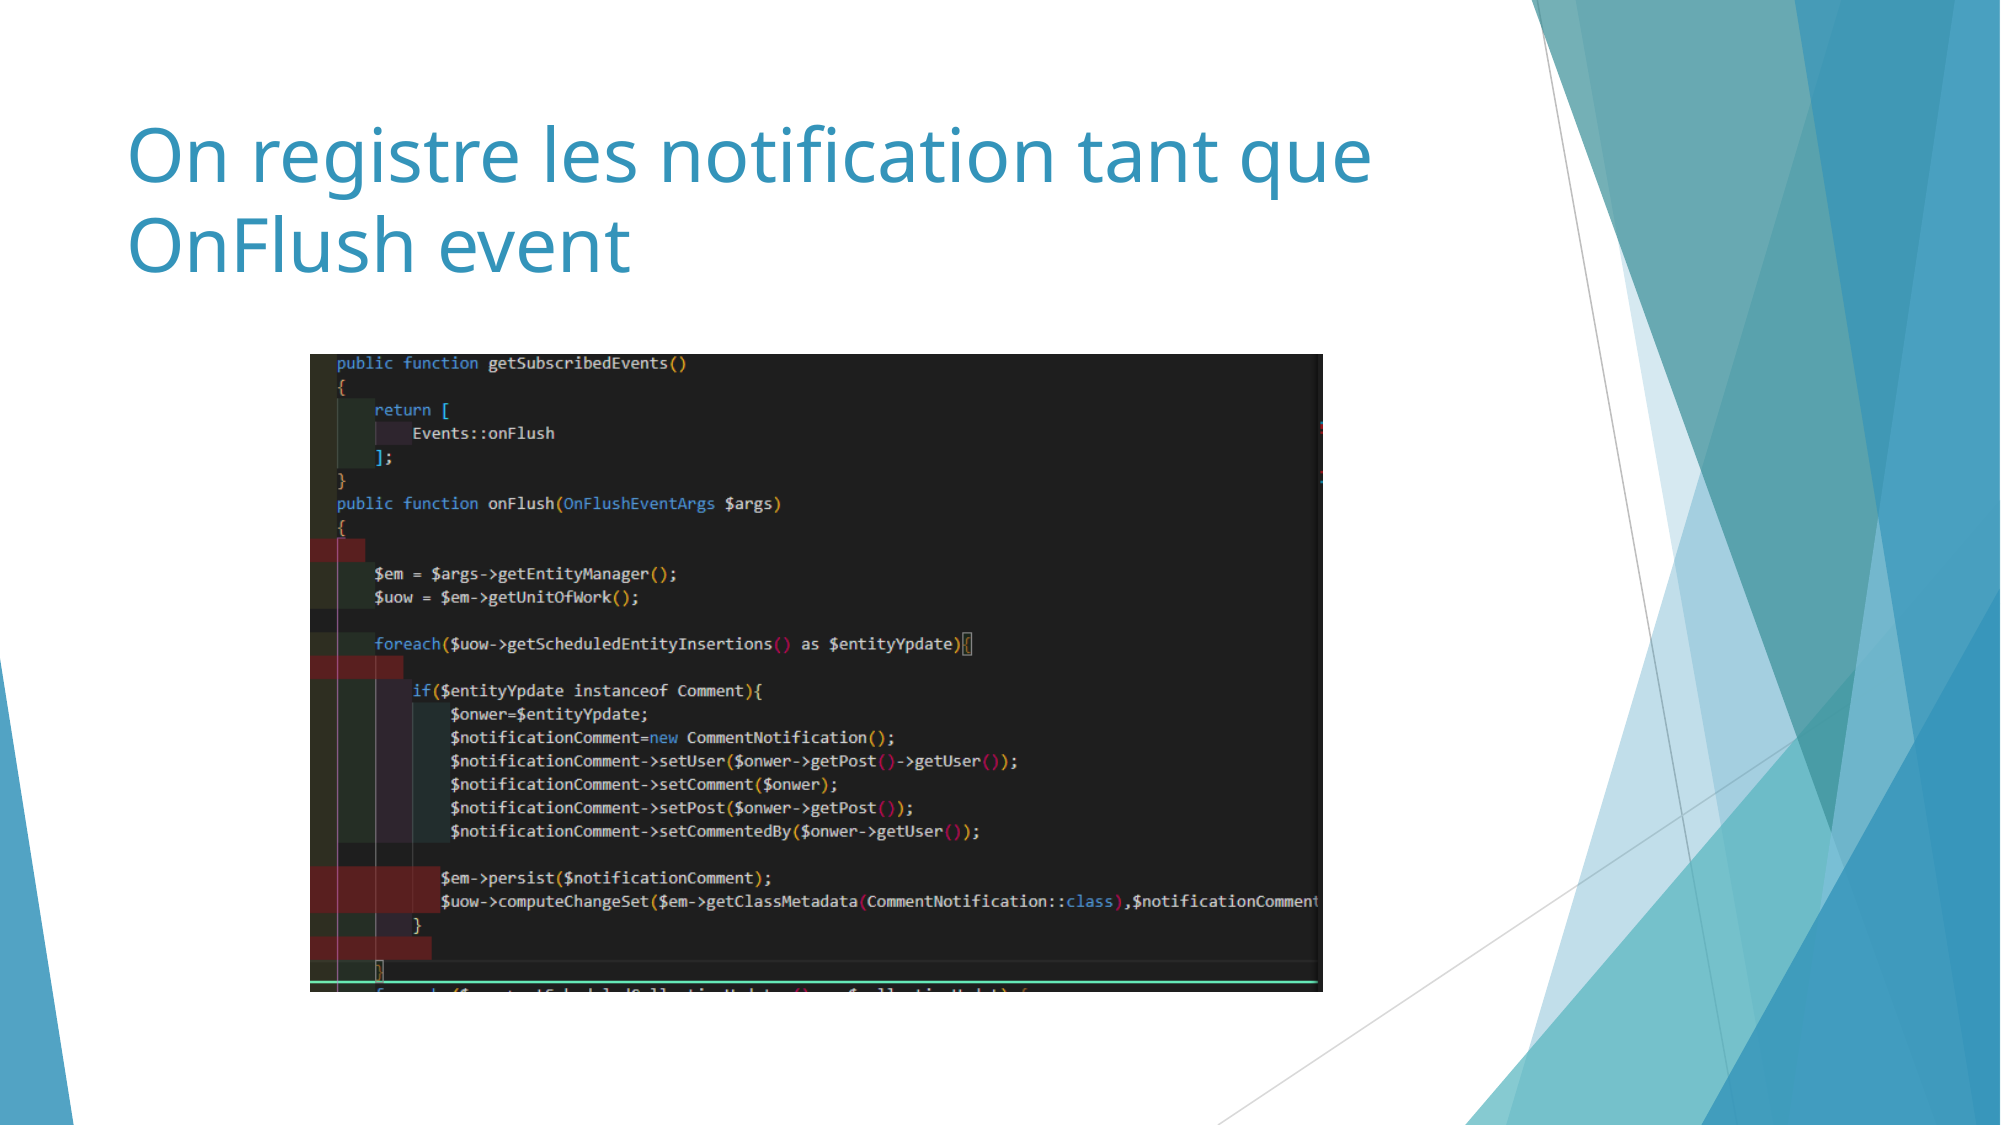

# On registre les notification tant que OnFlush event